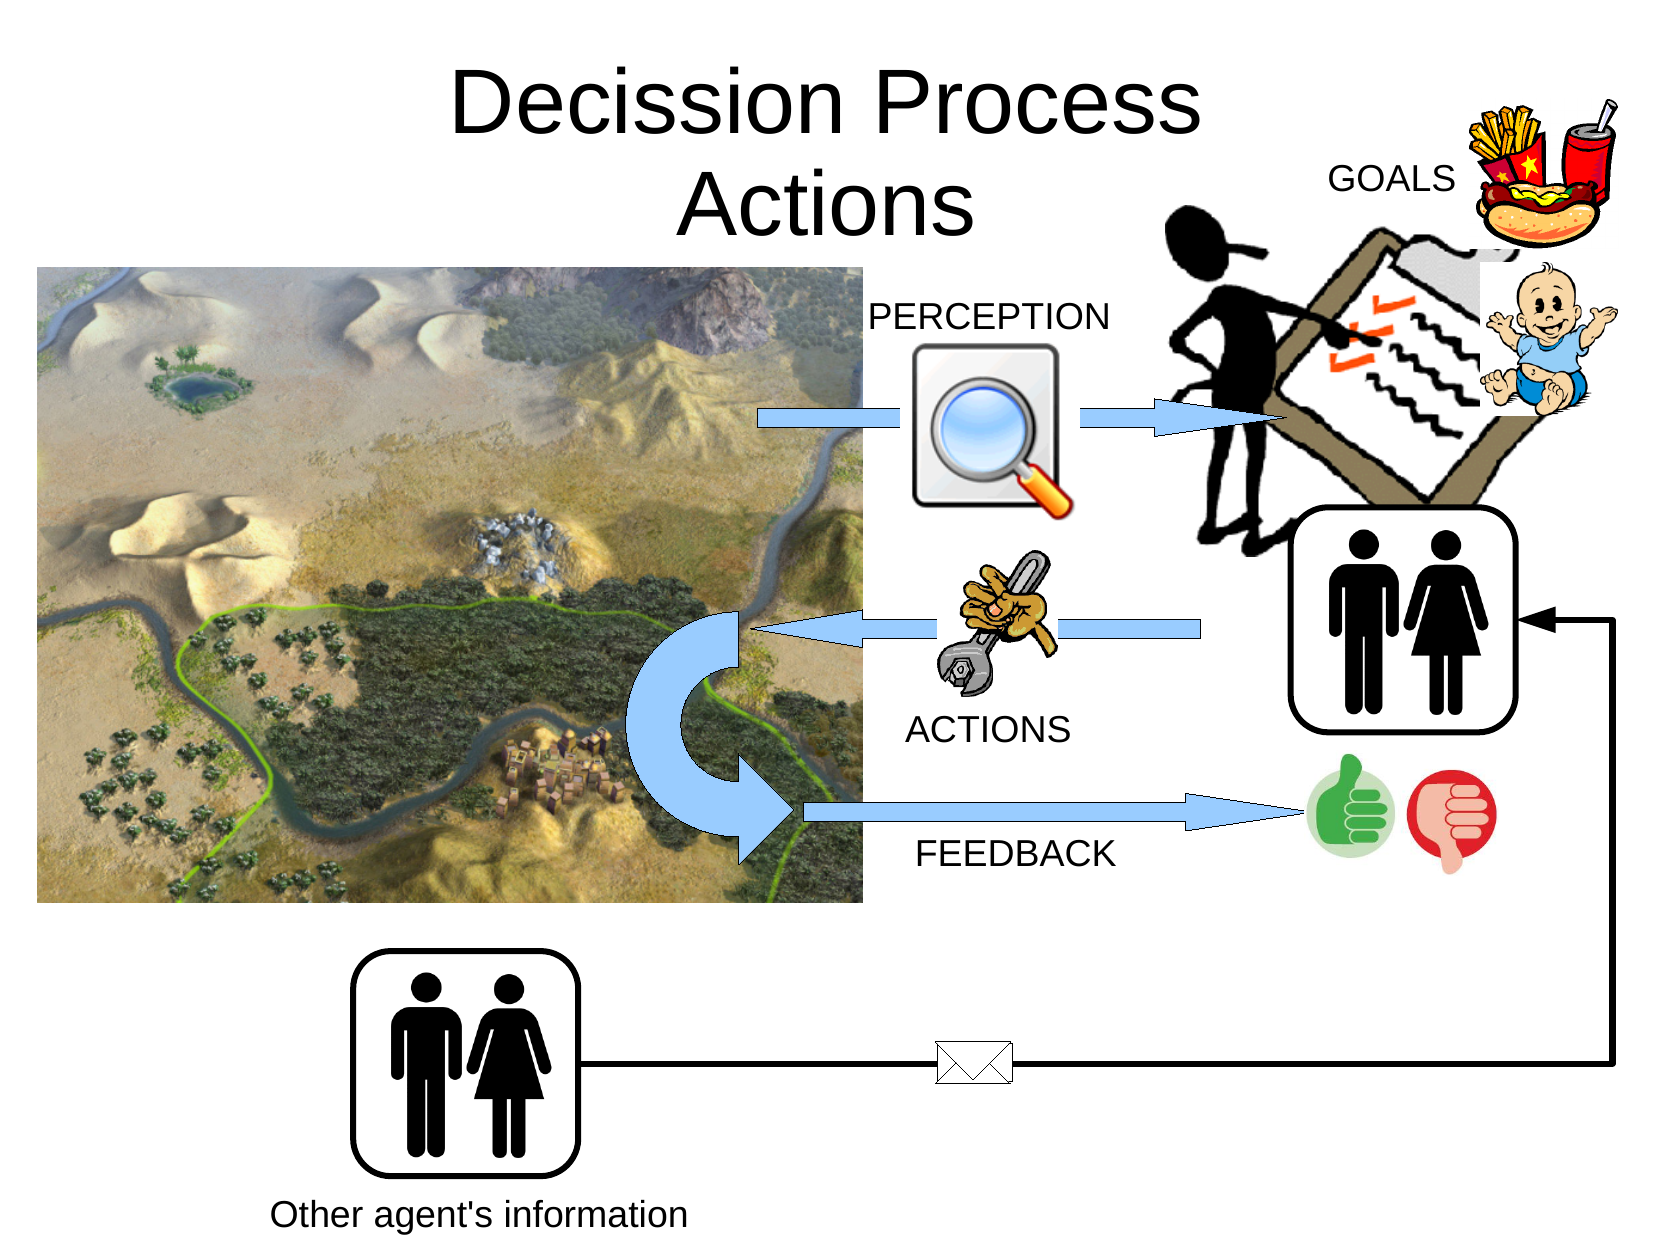

# Decission Process Actions
GOALS
PERCEPTION
ACTIONS
FEEDBACK
Other agent's information